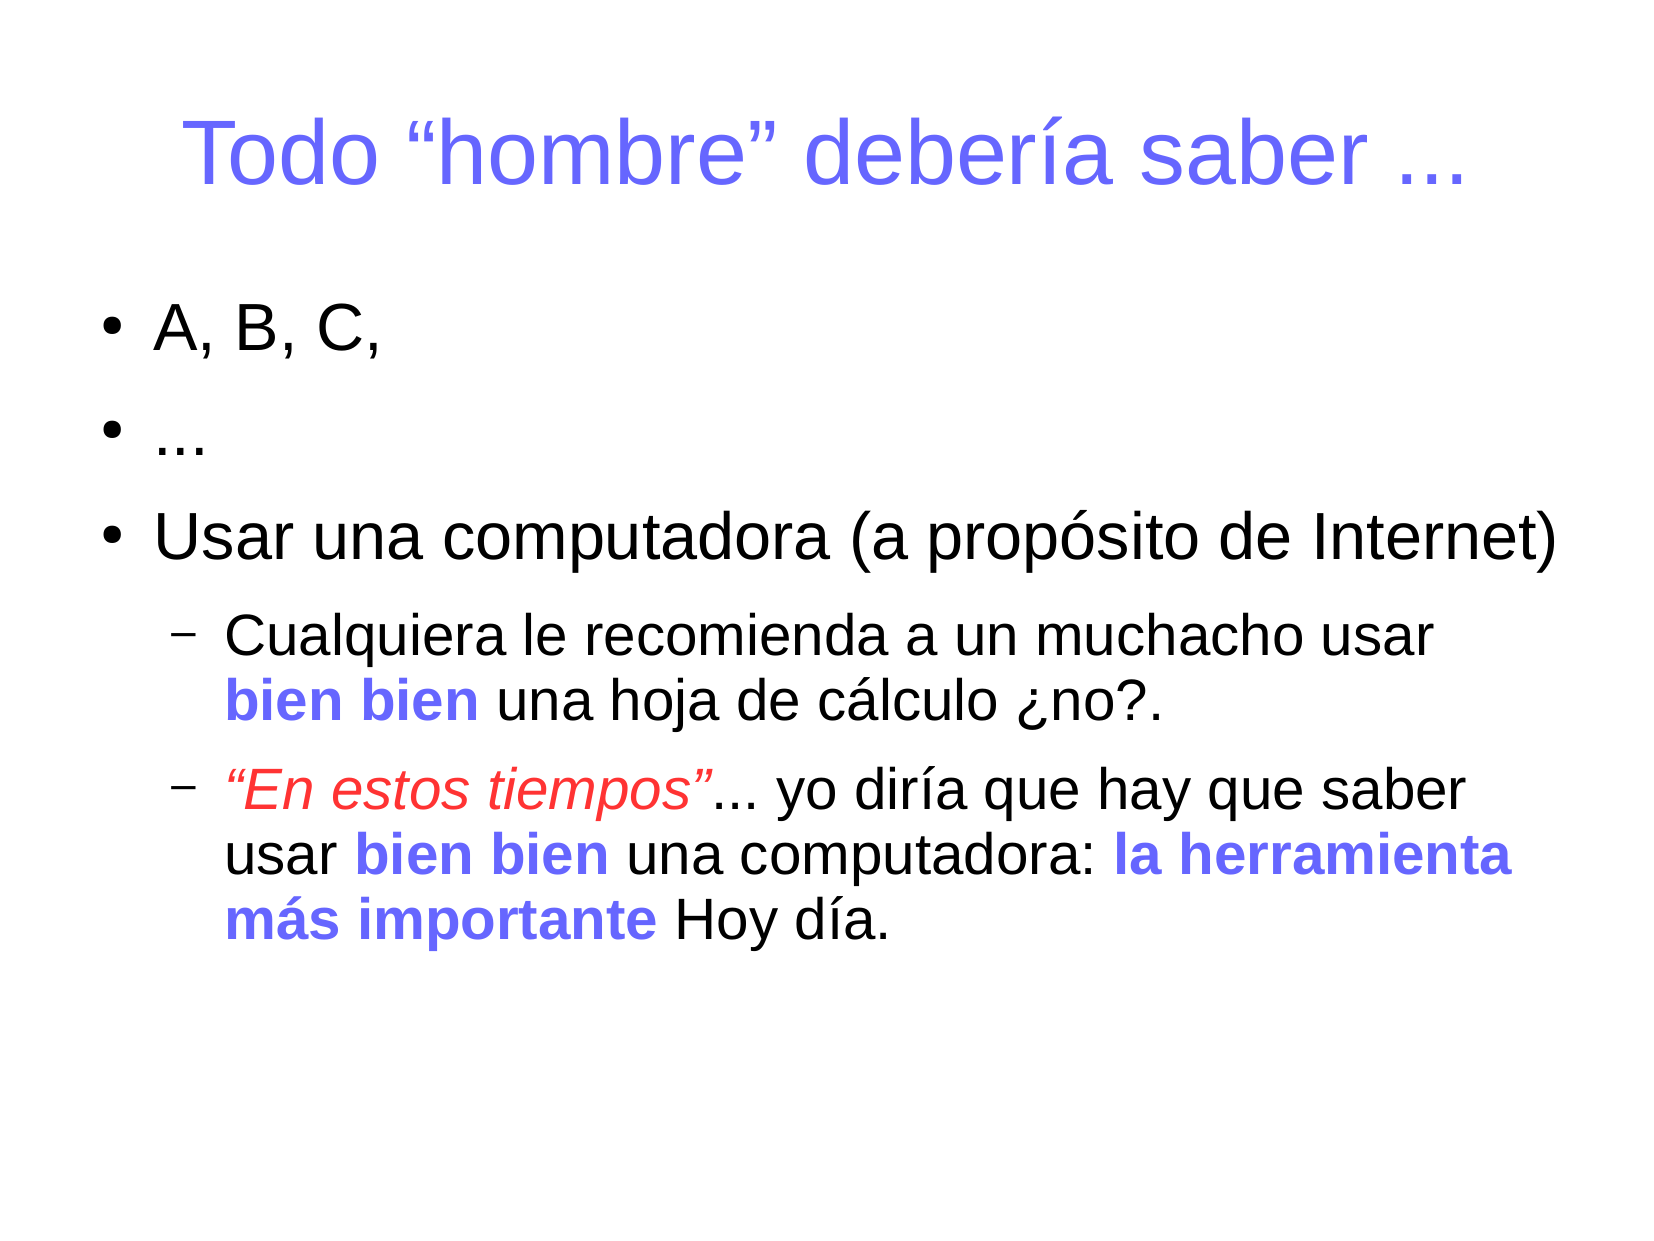

# Todo “hombre” debería saber ...
A, B, C,
...
Usar una computadora (a propósito de Internet)
Cualquiera le recomienda a un muchacho usar bien bien una hoja de cálculo ¿no?.
“En estos tiempos”... yo diría que hay que saber usar bien bien una computadora: la herramienta más importante Hoy día.